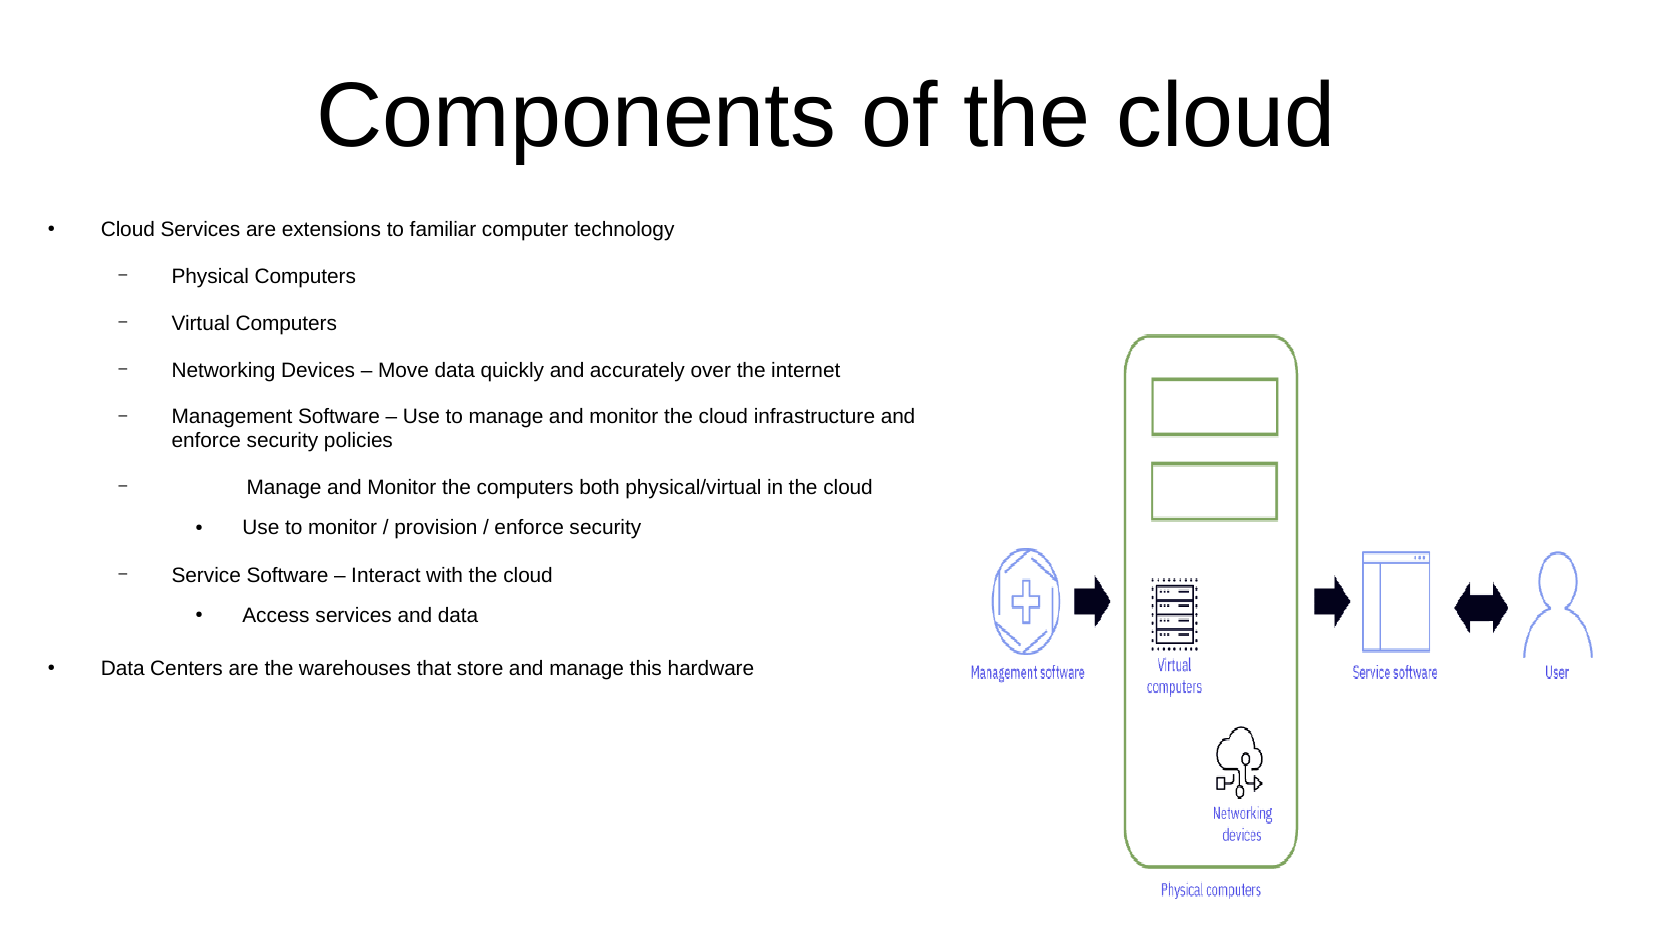

# Components of the cloud
Cloud Services are extensions to familiar computer technology
Physical Computers
Virtual Computers
Networking Devices – Move data quickly and accurately over the internet
Management Software – Use to manage and monitor the cloud infrastructure and
enforce security policies
	Manage and Monitor the computers both physical/virtual in the cloud
Use to monitor / provision / enforce security
Service Software – Interact with the cloud
Access services and data
Data Centers are the warehouses that store and manage this hardware